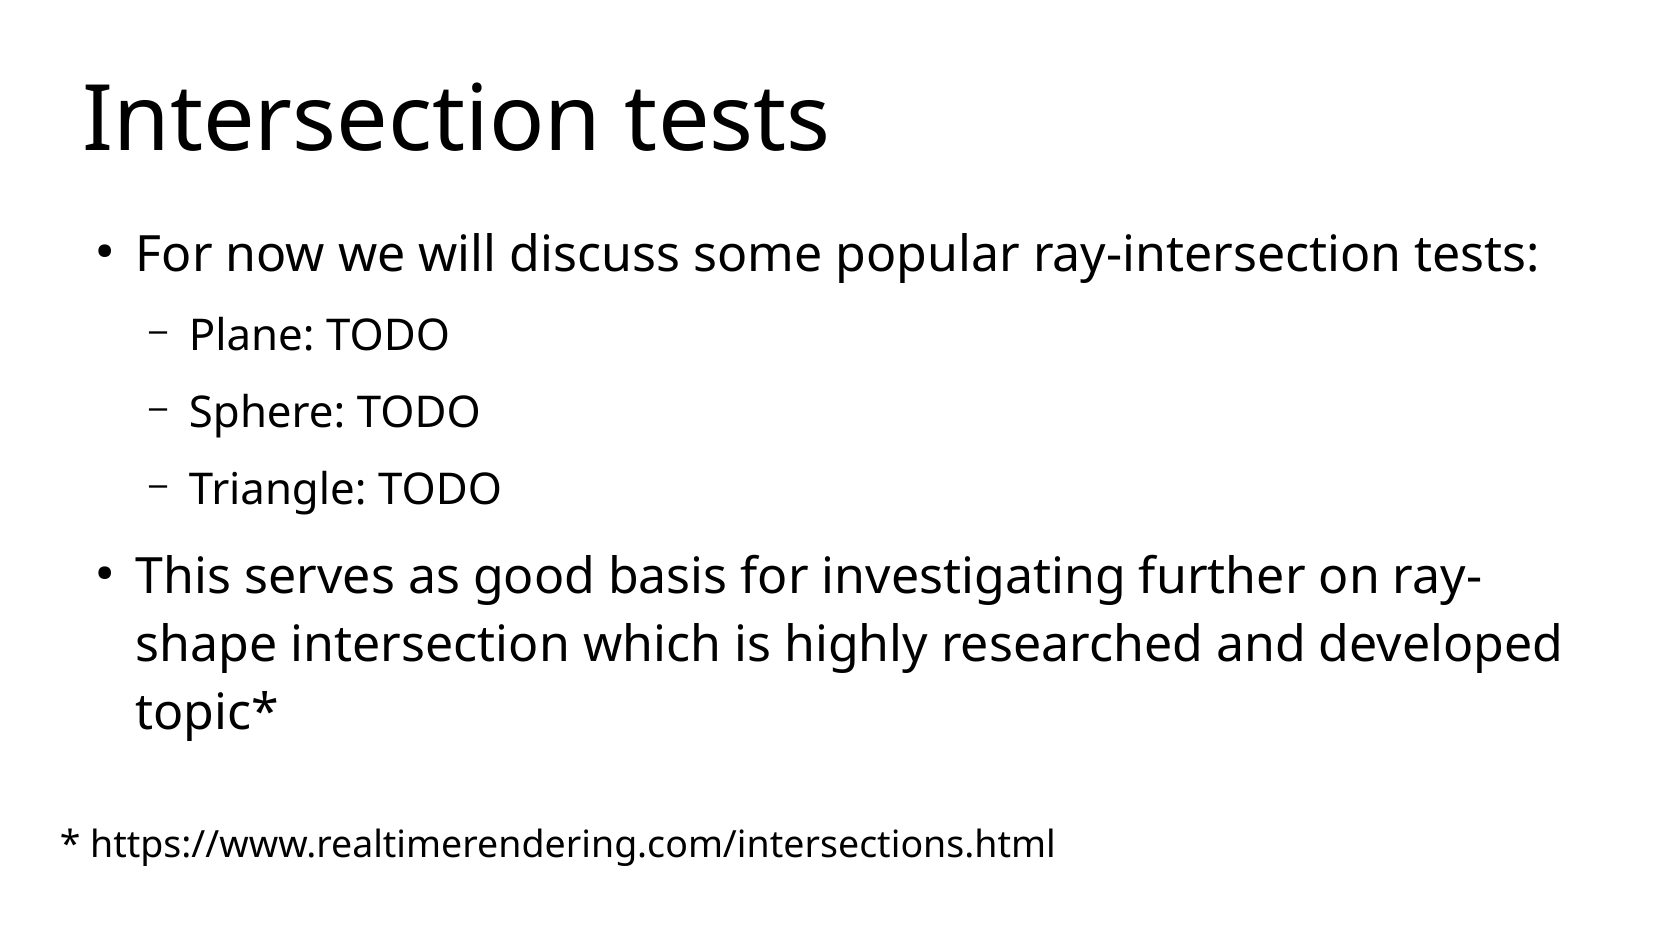

# Intersection tests
For now we will discuss some popular ray-intersection tests:
Plane: TODO
Sphere: TODO
Triangle: TODO
This serves as good basis for investigating further on ray-shape intersection which is highly researched and developed topic*
* https://www.realtimerendering.com/intersections.html